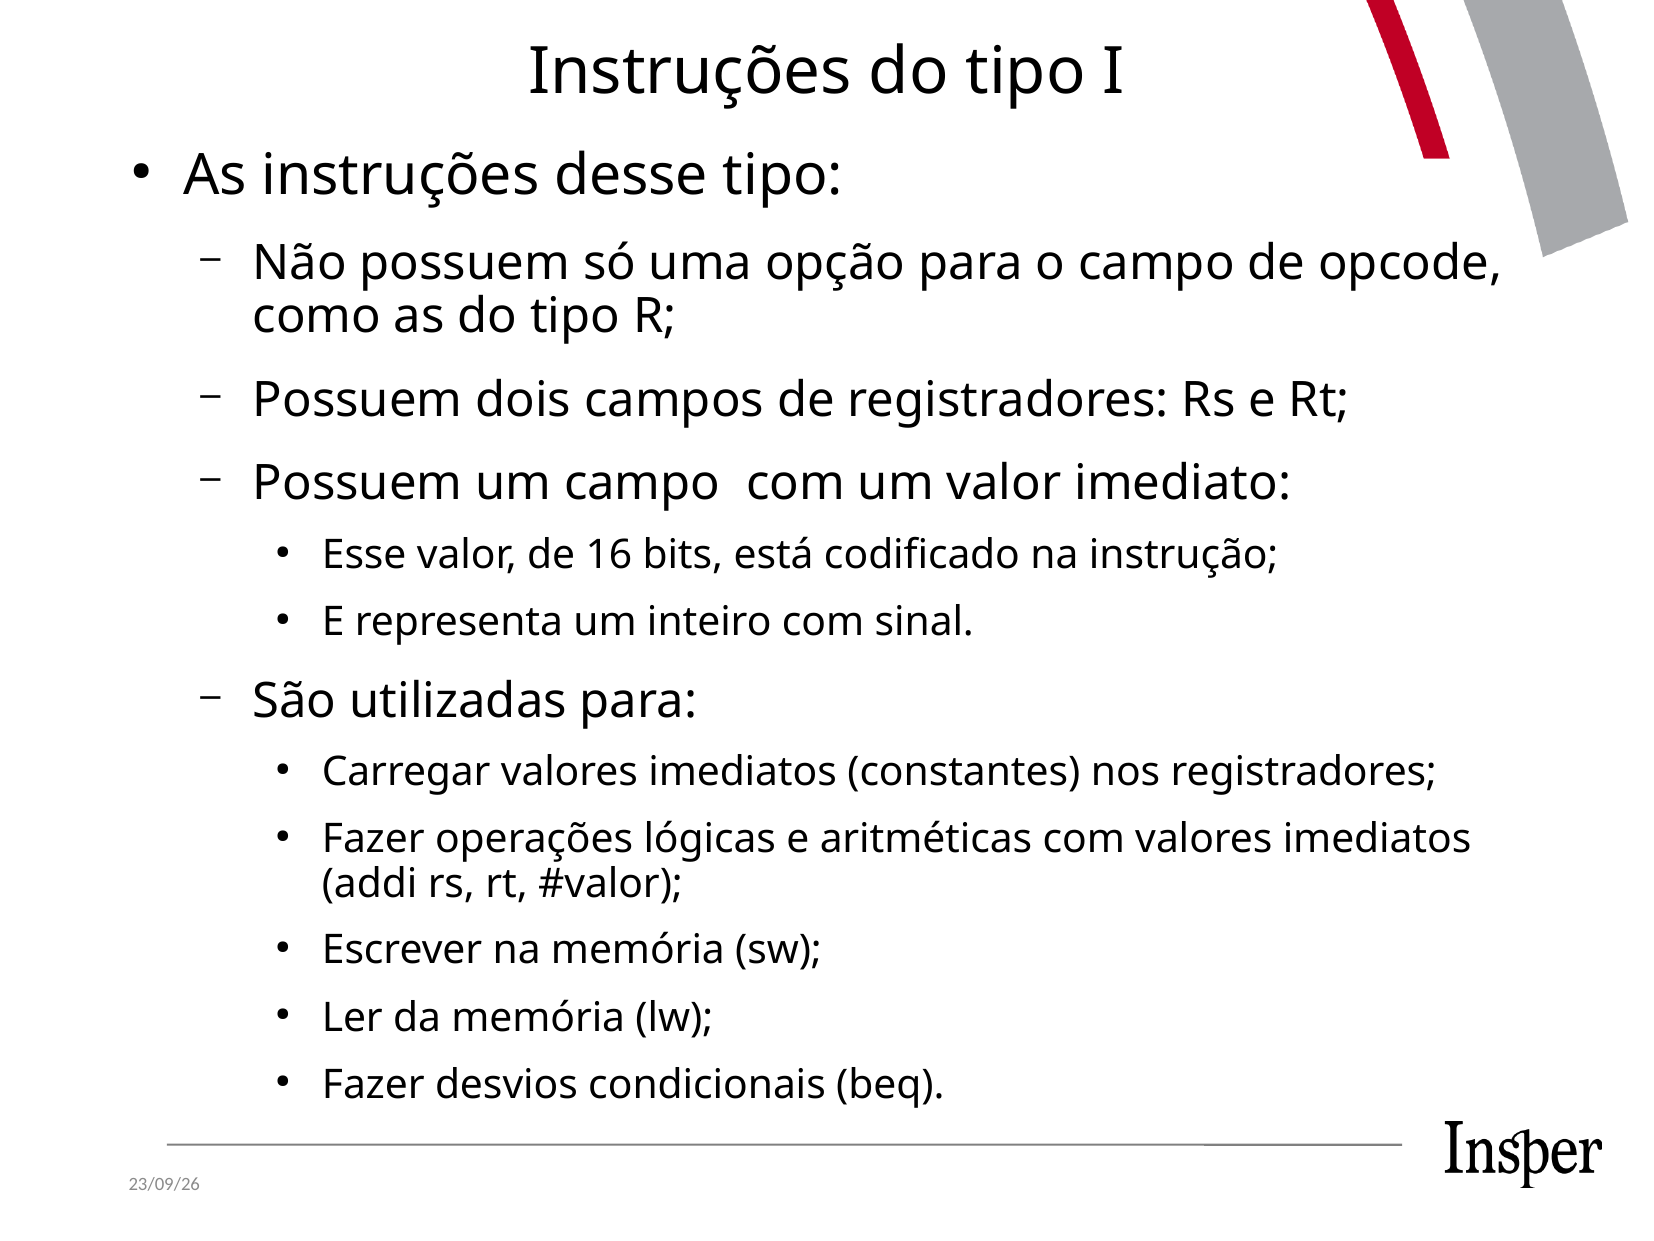

# Instruções do tipo I
As instruções desse tipo:
Não possuem só uma opção para o campo de opcode, como as do tipo R;
Possuem dois campos de registradores: Rs e Rt;
Possuem um campo com um valor imediato:
Esse valor, de 16 bits, está codificado na instrução;
E representa um inteiro com sinal.
São utilizadas para:
Carregar valores imediatos (constantes) nos registradores;
Fazer operações lógicas e aritméticas com valores imediatos (addi rs, rt, #valor);
Escrever na memória (sw);
Ler da memória (lw);
Fazer desvios condicionais (beq).